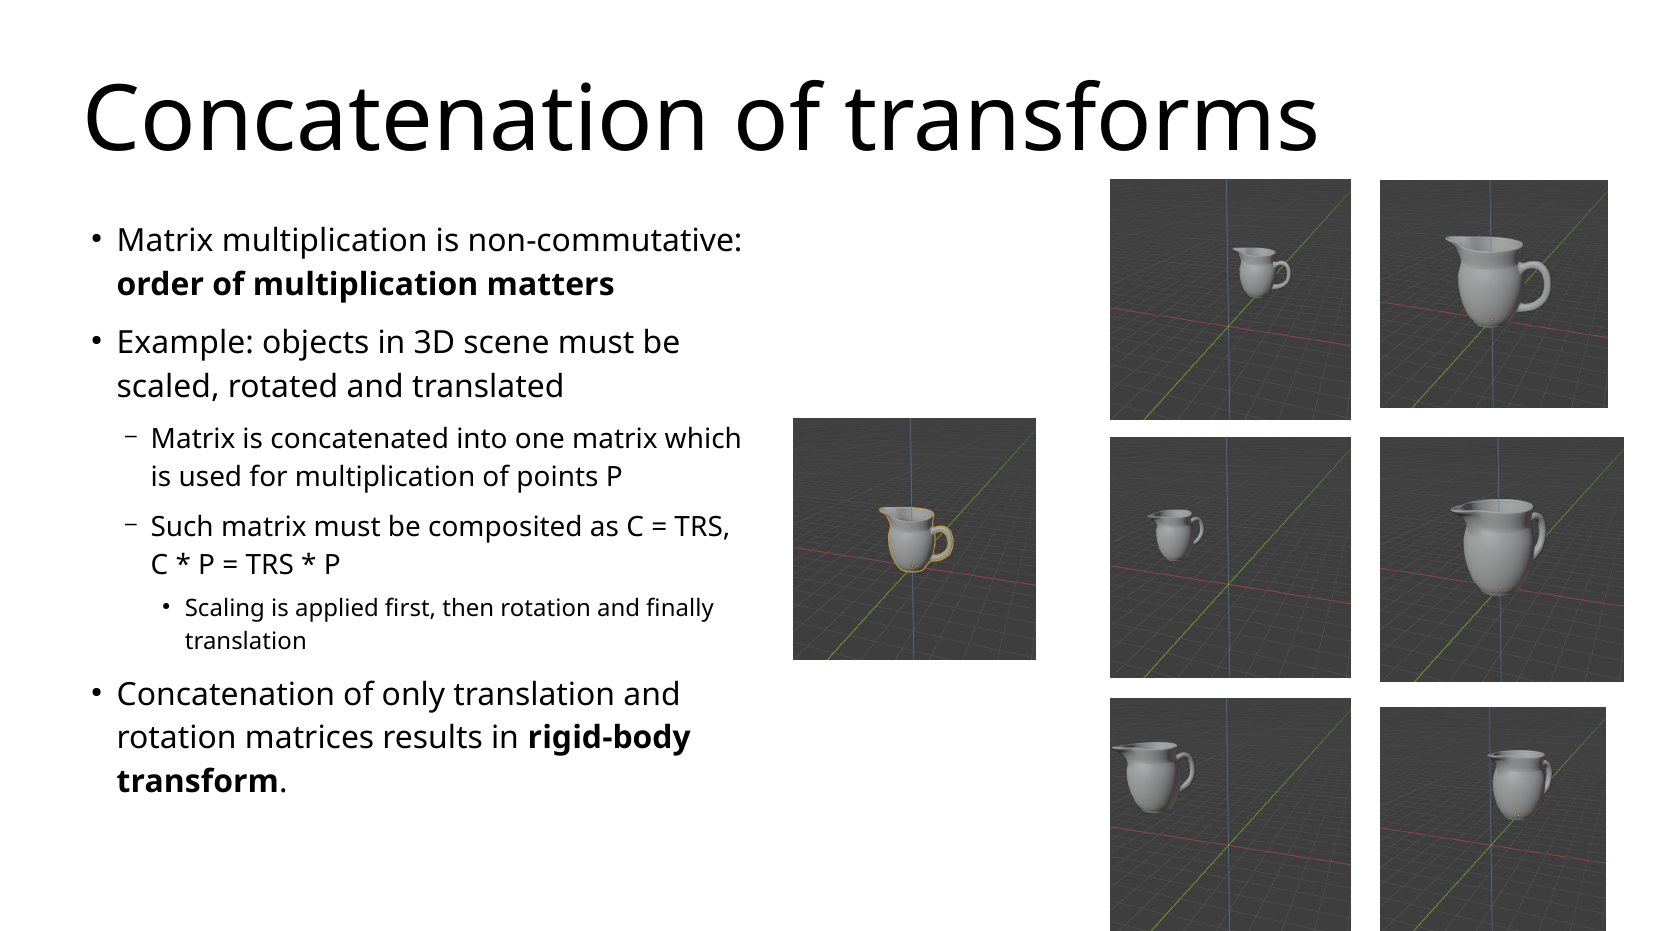

# Concatenation of transforms
Matrix multiplication is non-commutative: order of multiplication matters
Example: objects in 3D scene must be scaled, rotated and translated
Matrix is concatenated into one matrix which is used for multiplication of points P
Such matrix must be composited as C = TRS, C * P = TRS * P
Scaling is applied first, then rotation and finally translation
Concatenation of only translation and rotation matrices results in rigid-body transform.